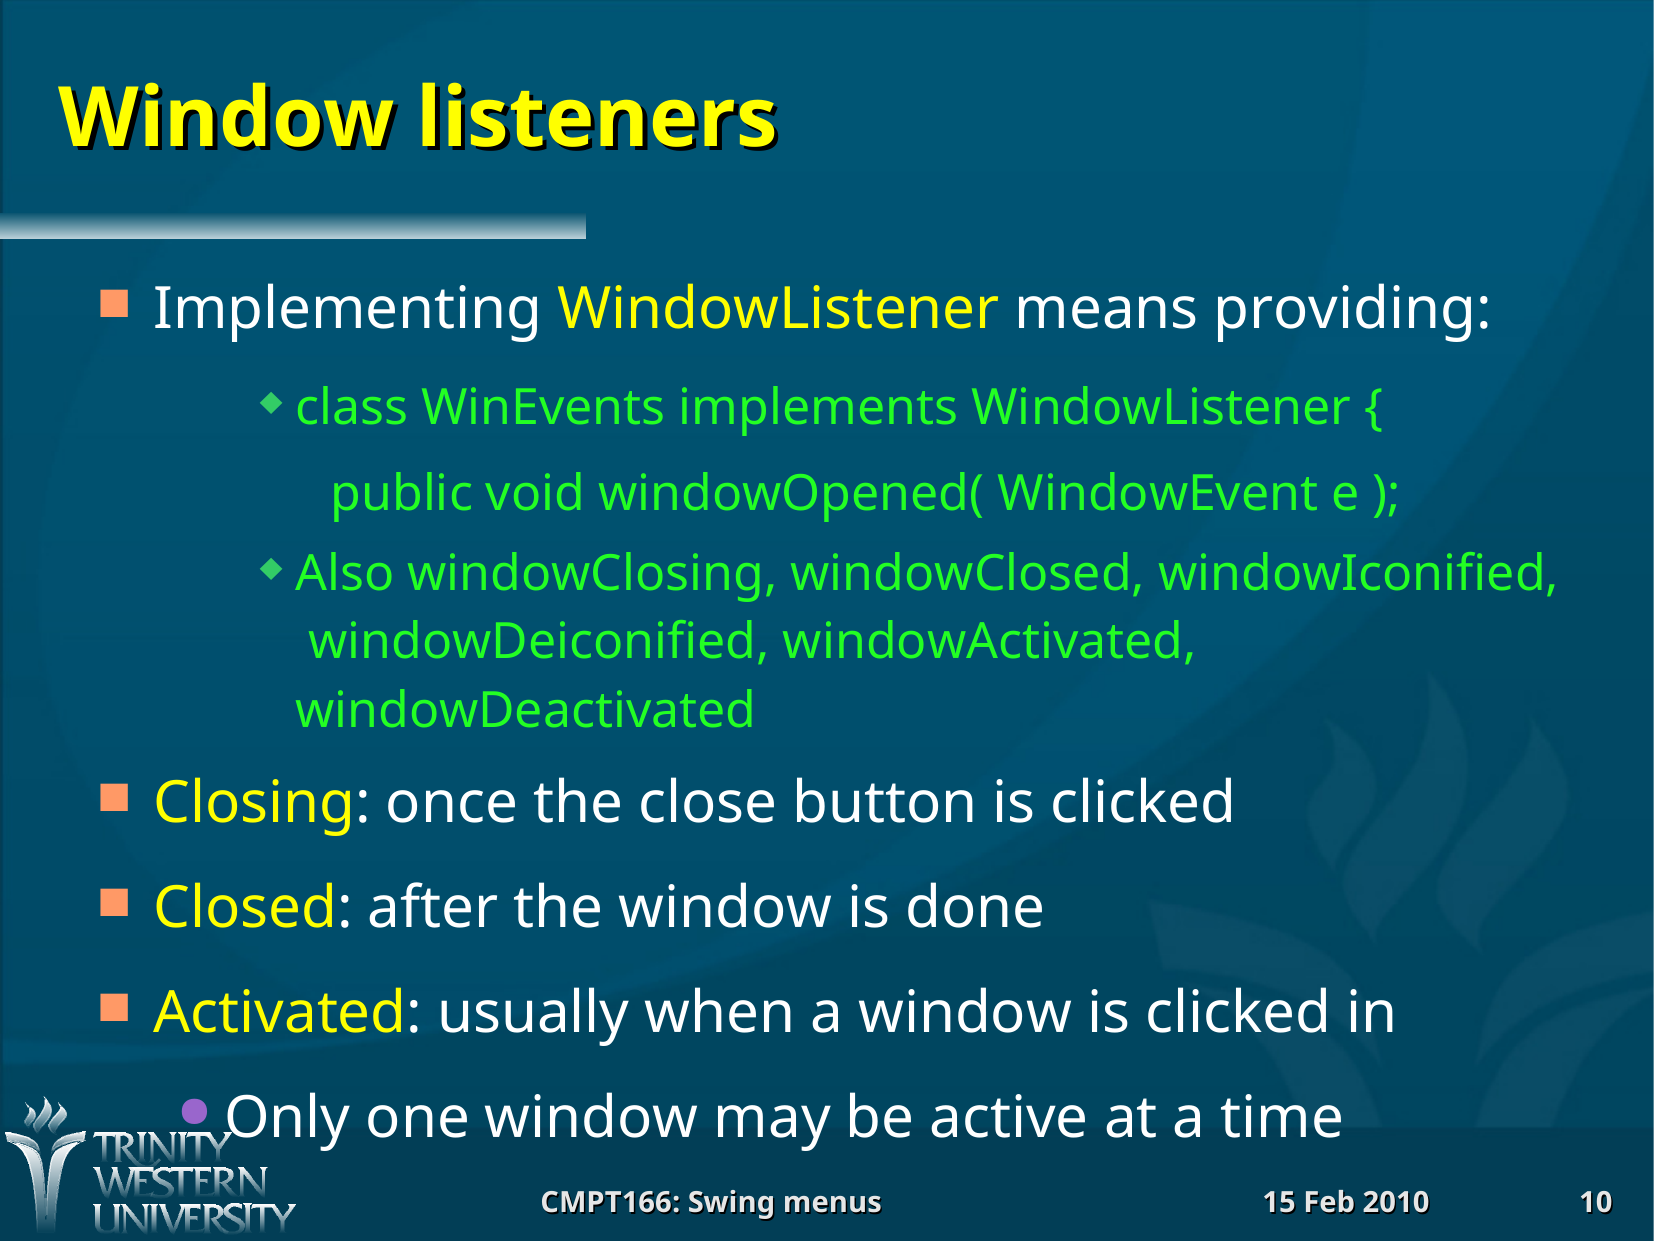

# Window listeners
Implementing WindowListener means providing:
class WinEvents implements WindowListener {
public void windowOpened( WindowEvent e );
Also windowClosing, windowClosed, windowIconified, windowDeiconified, windowActivated, windowDeactivated
Closing: once the close button is clicked
Closed: after the window is done
Activated: usually when a window is clicked in
Only one window may be active at a time
CMPT166: Swing menus
15 Feb 2010
10